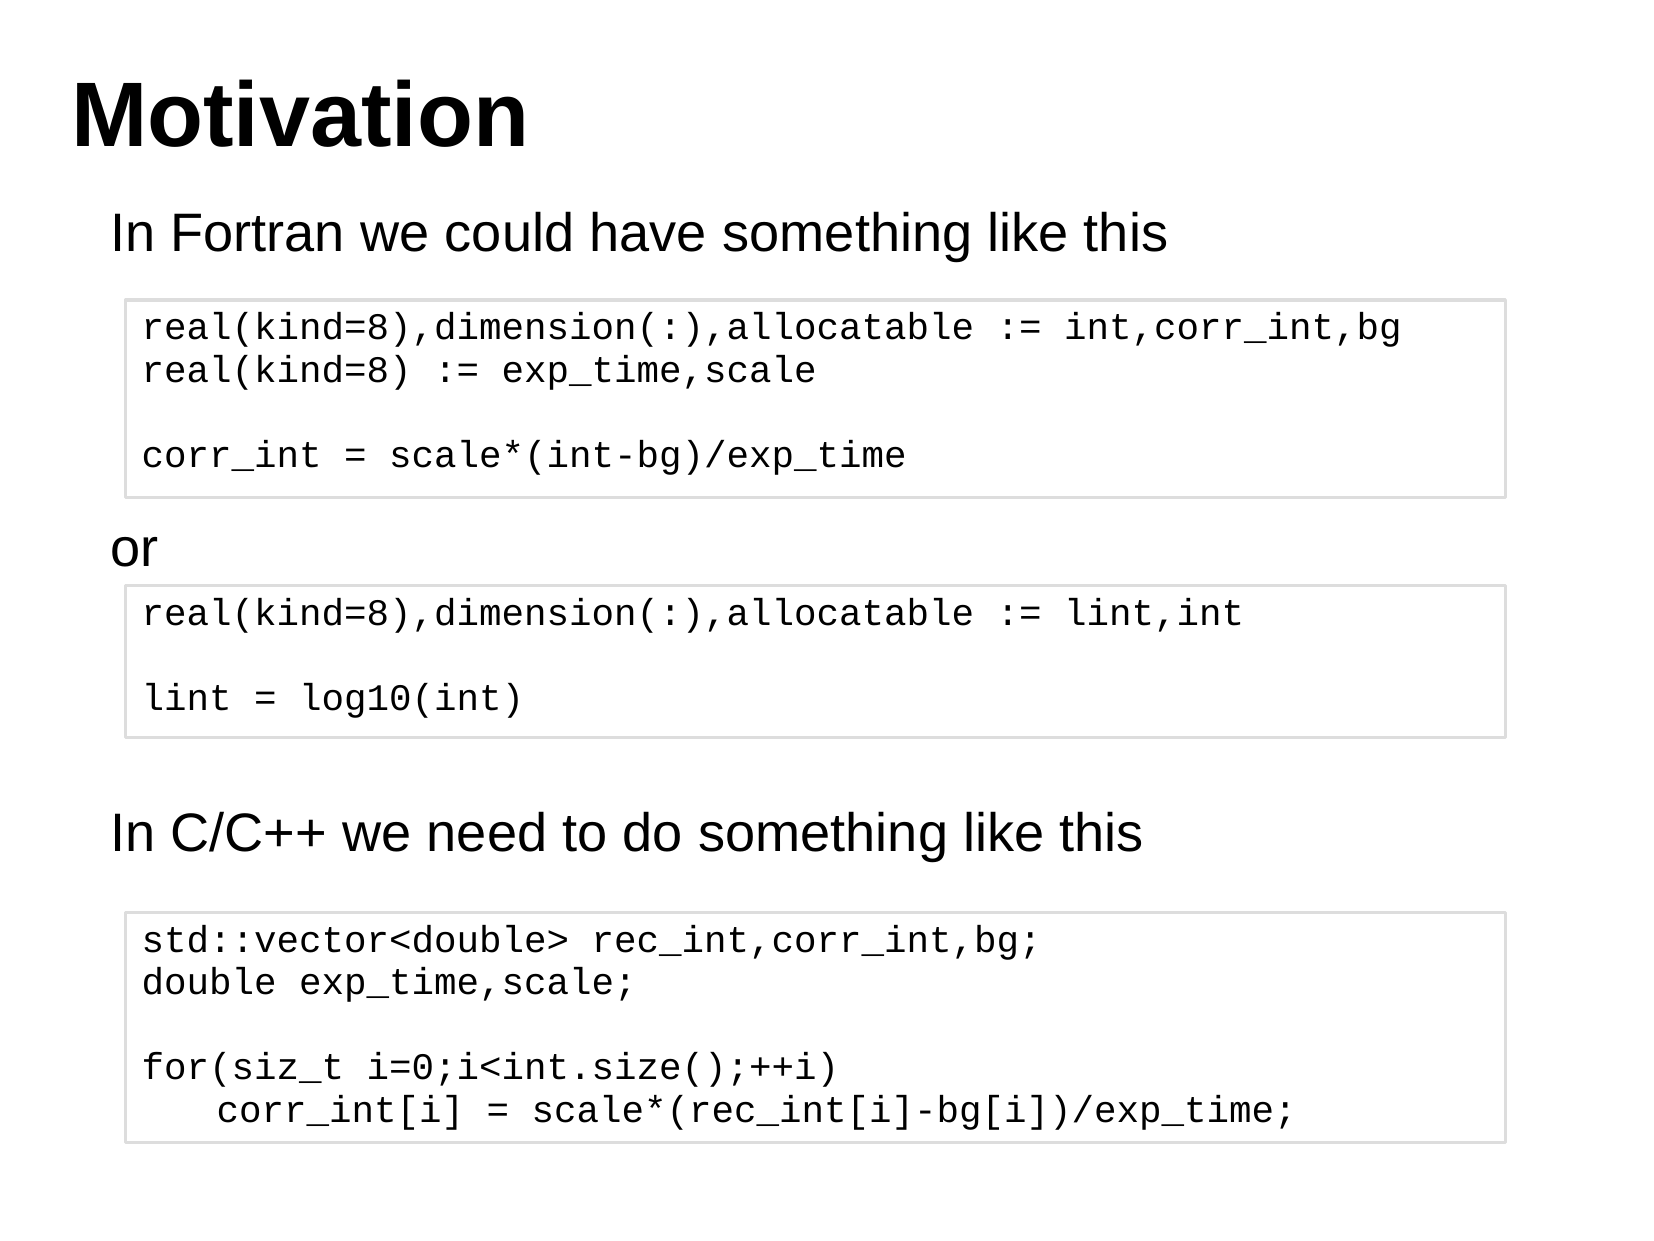

# Motivation
In Fortran we could have something like this
real(kind=8),dimension(:),allocatable := int,corr_int,bg
real(kind=8) := exp_time,scale
corr_int = scale*(int-bg)/exp_time
or
real(kind=8),dimension(:),allocatable := lint,int
lint = log10(int)
In C/C++ we need to do something like this
std::vector<double> rec_int,corr_int,bg;
double exp_time,scale;
for(siz_t i=0;i<int.size();++i)
	corr_int[i] = scale*(rec_int[i]-bg[i])/exp_time;